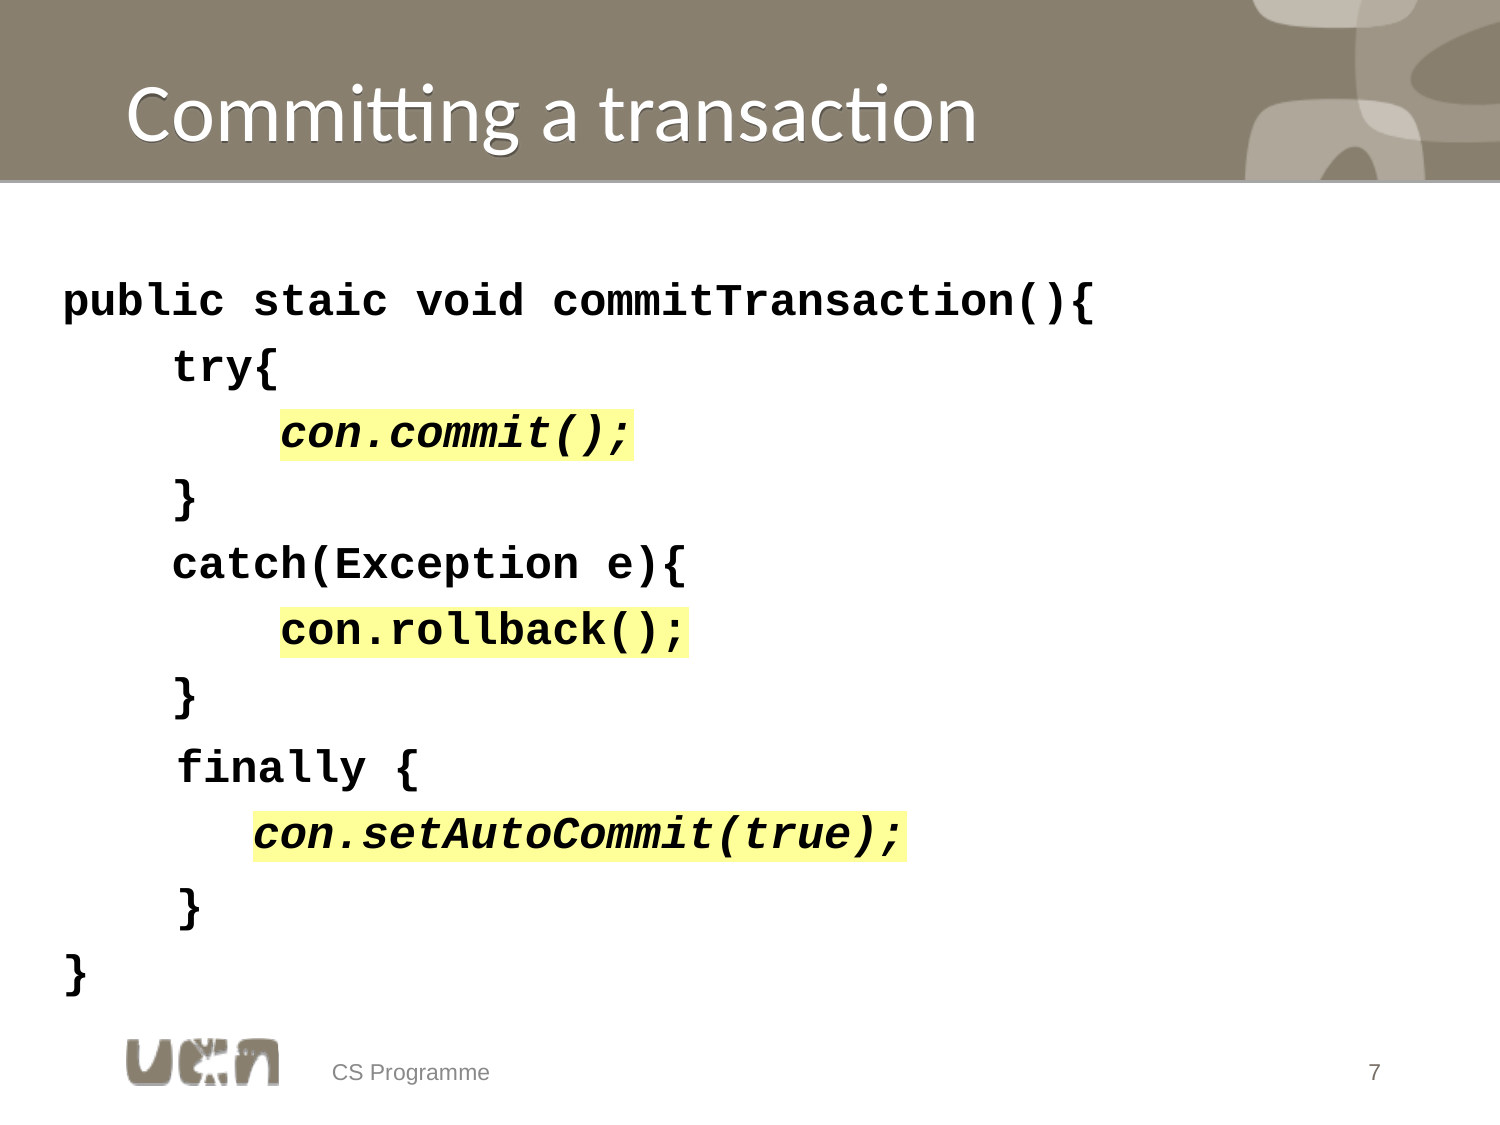

# Committing a transaction
public staic void commitTransaction(){
 try{
 con.commit();
 }
 catch(Exception e){
 con.rollback();
 }
 finally {
 con.setAutoCommit(true);
 }
}
CS Programme